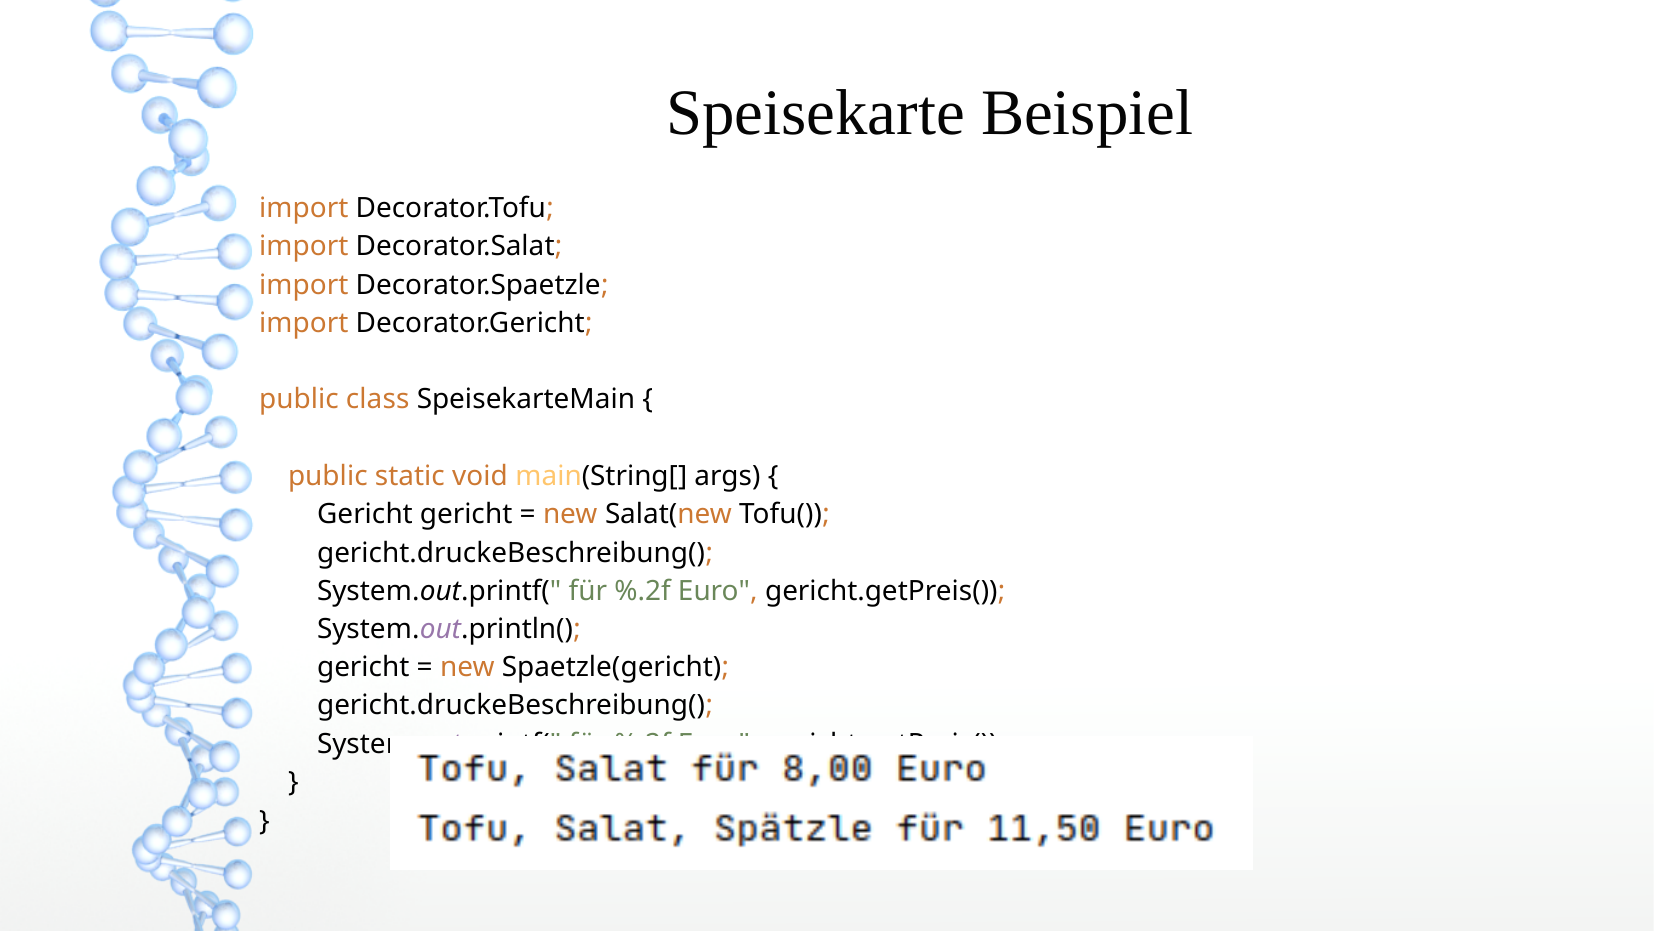

# Speisekarte Beispiel
import Decorator.Tofu;
import Decorator.Salat;
import Decorator.Spaetzle;
import Decorator.Gericht;
public class SpeisekarteMain {
 public static void main(String[] args) {
 Gericht gericht = new Salat(new Tofu());
 gericht.druckeBeschreibung();
 System.out.printf(" für %.2f Euro", gericht.getPreis());
 System.out.println();
 gericht = new Spaetzle(gericht);
 gericht.druckeBeschreibung();
 System.out.printf(" für %.2f Euro", gericht.getPreis());
 }
}